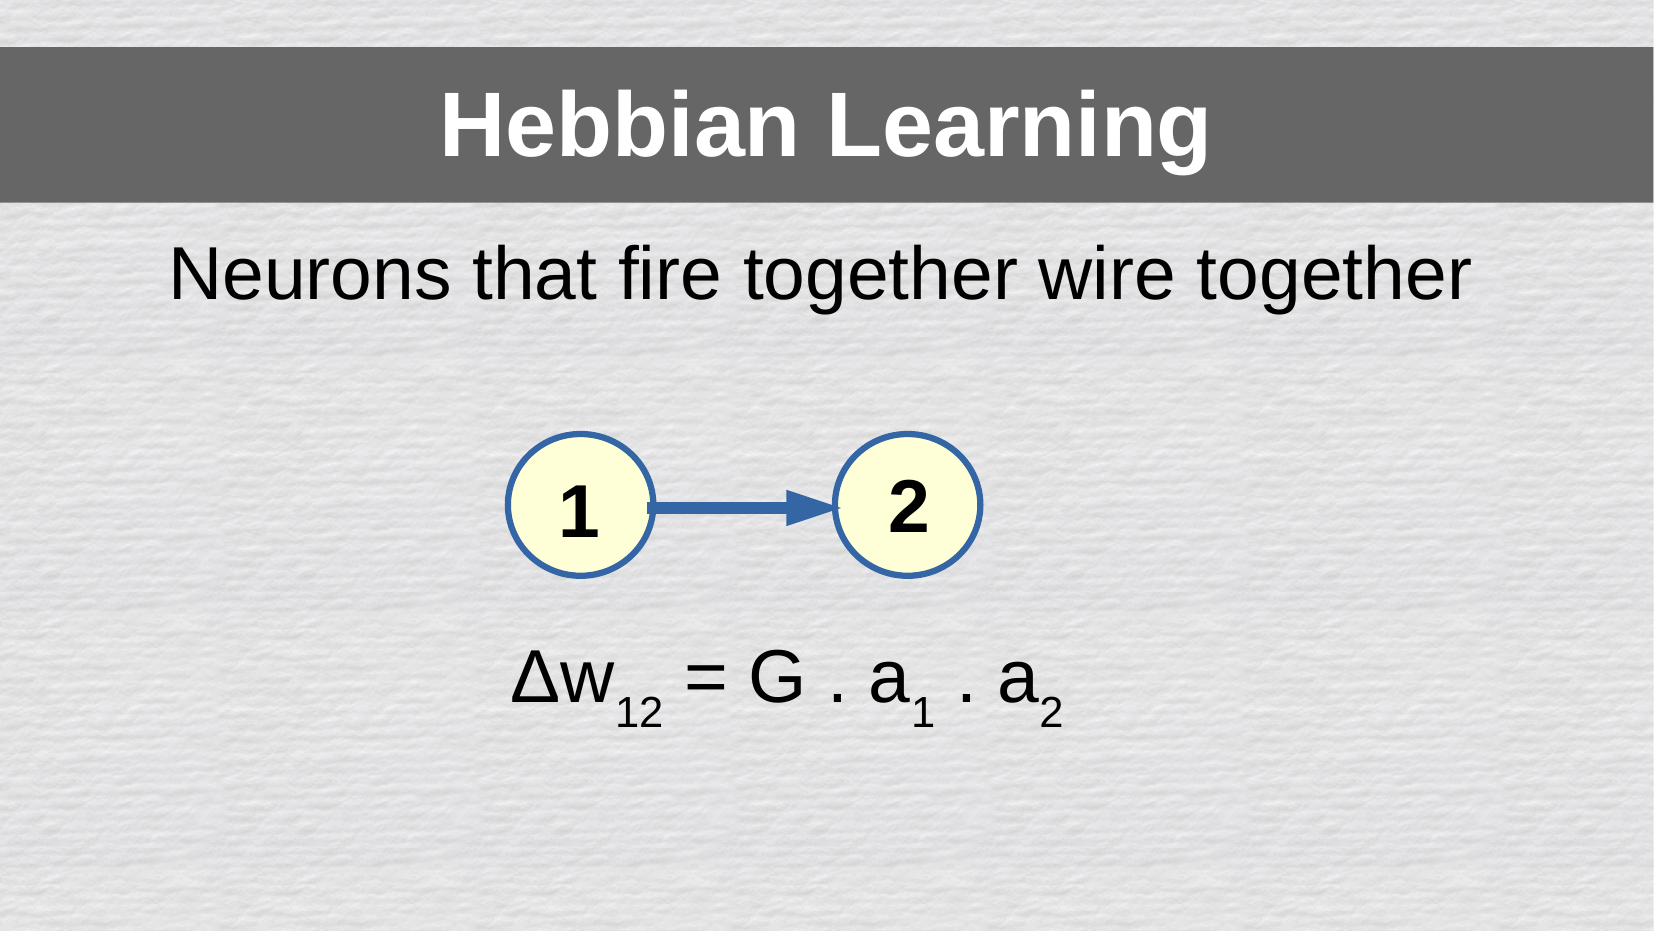

# Hebbian Learning
Neurons that fire together wire together
2
1
Δw12 = G . a1 . a2